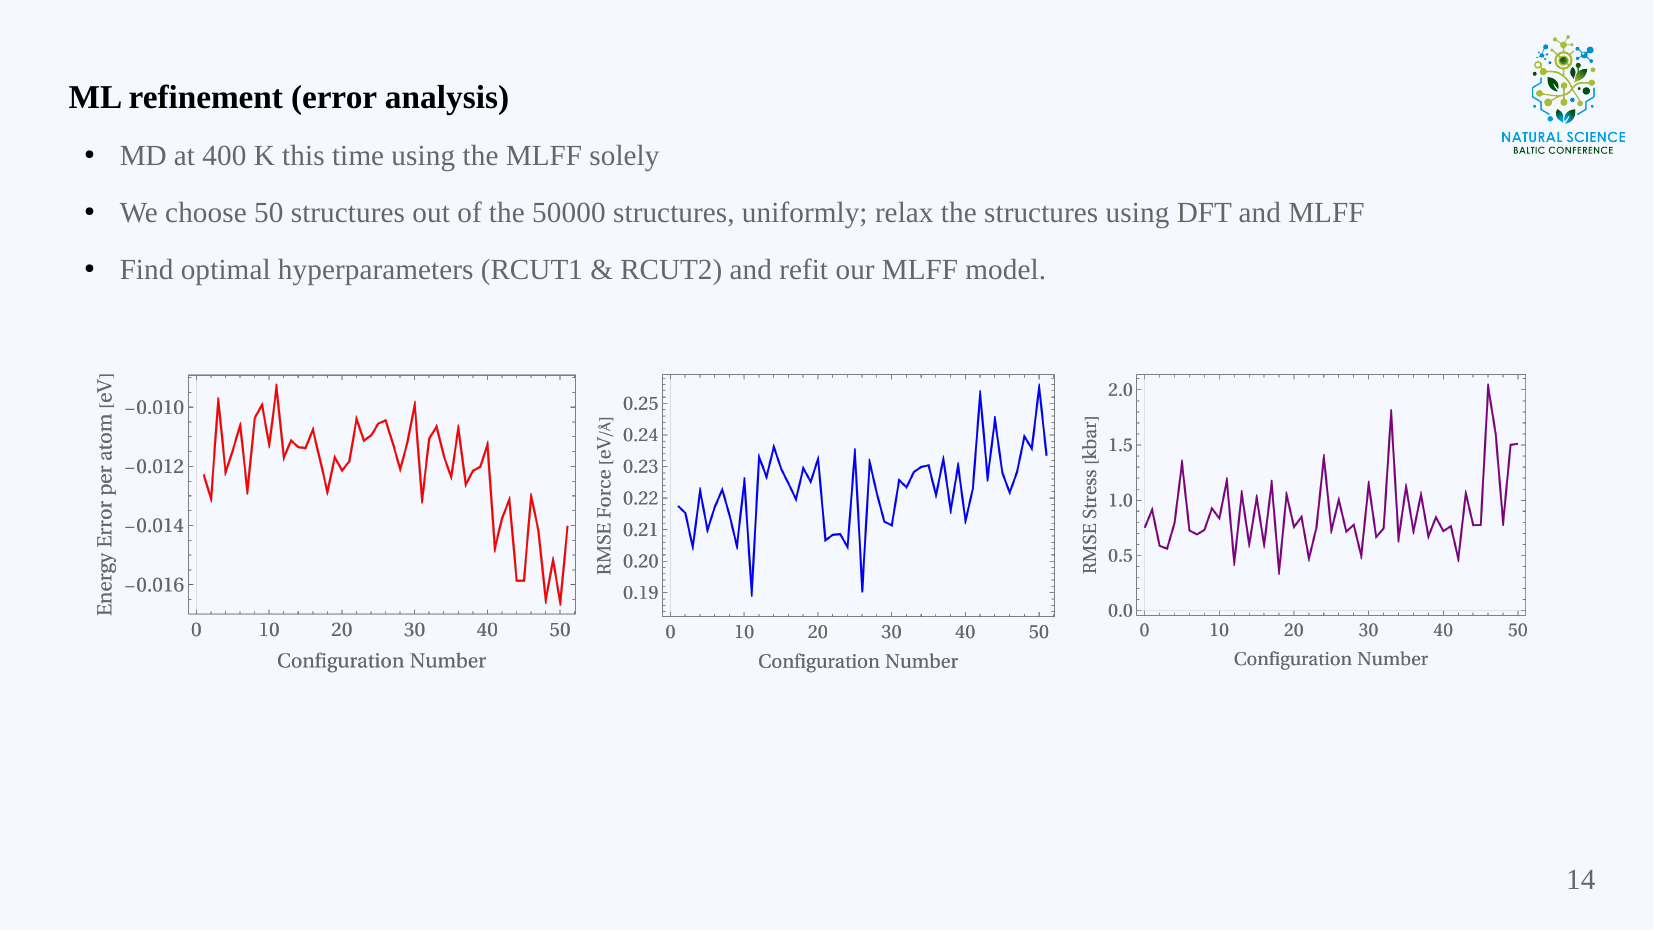

ML refinement (error analysis)
MD at 400 K this time using the MLFF solely
We choose 50 structures out of the 50000 structures, uniformly; relax the structures using DFT and MLFF
Find optimal hyperparameters (RCUT1 & RCUT2) and refit our MLFF model.